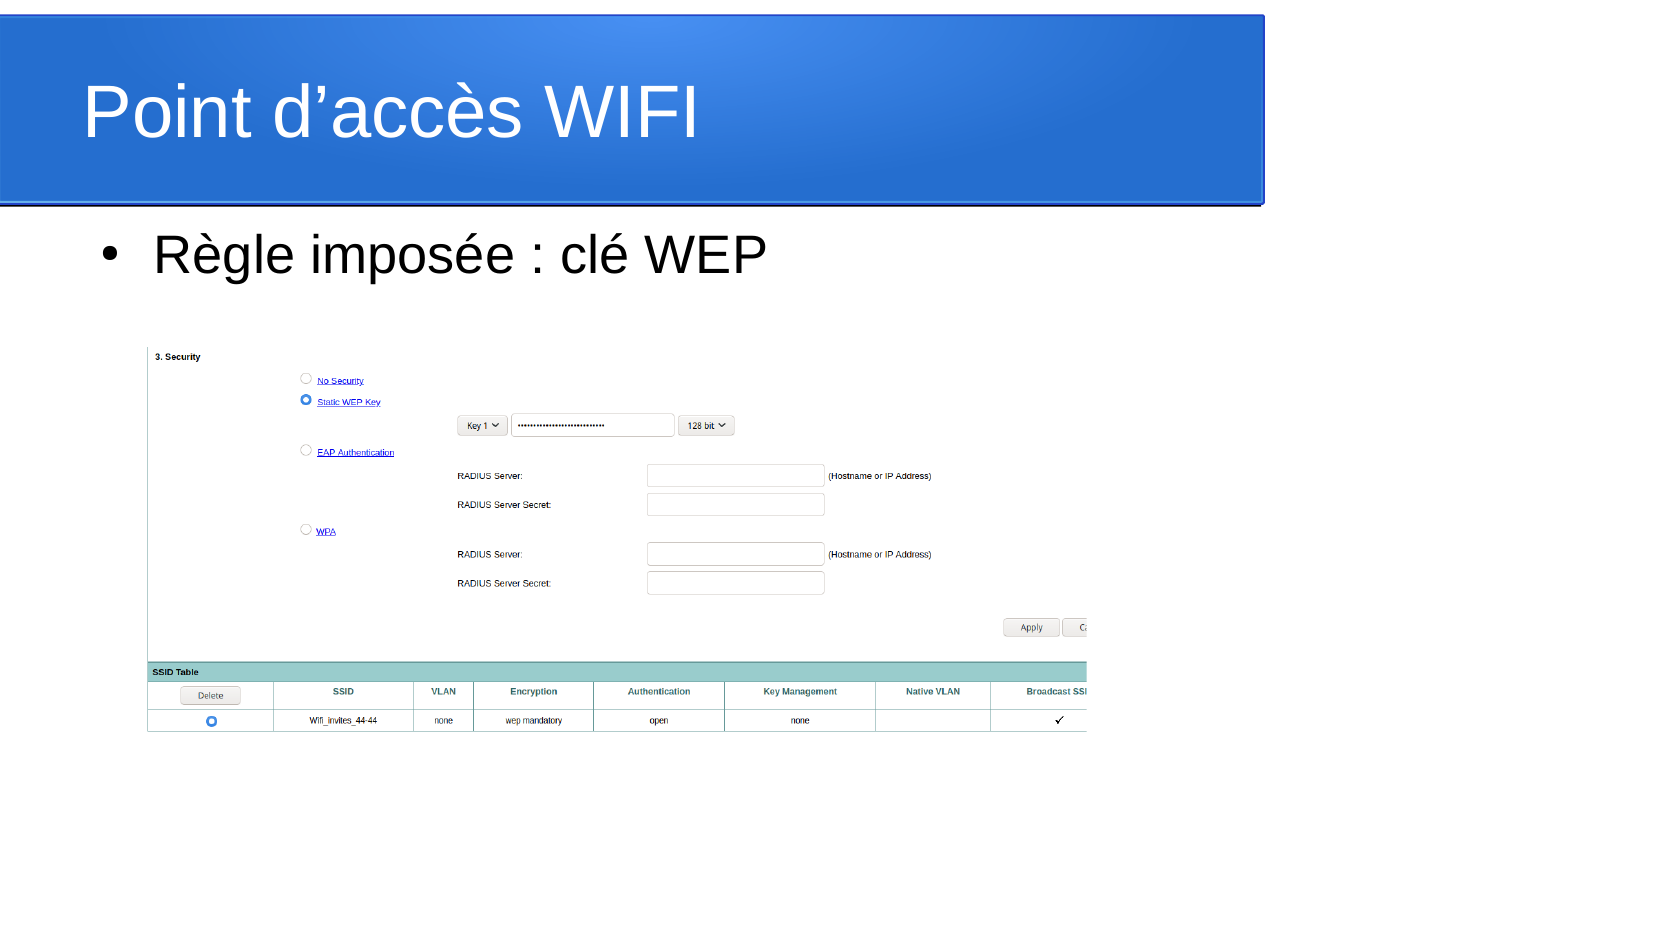

# Point d’accès WIFI
Règle imposée : clé WEP